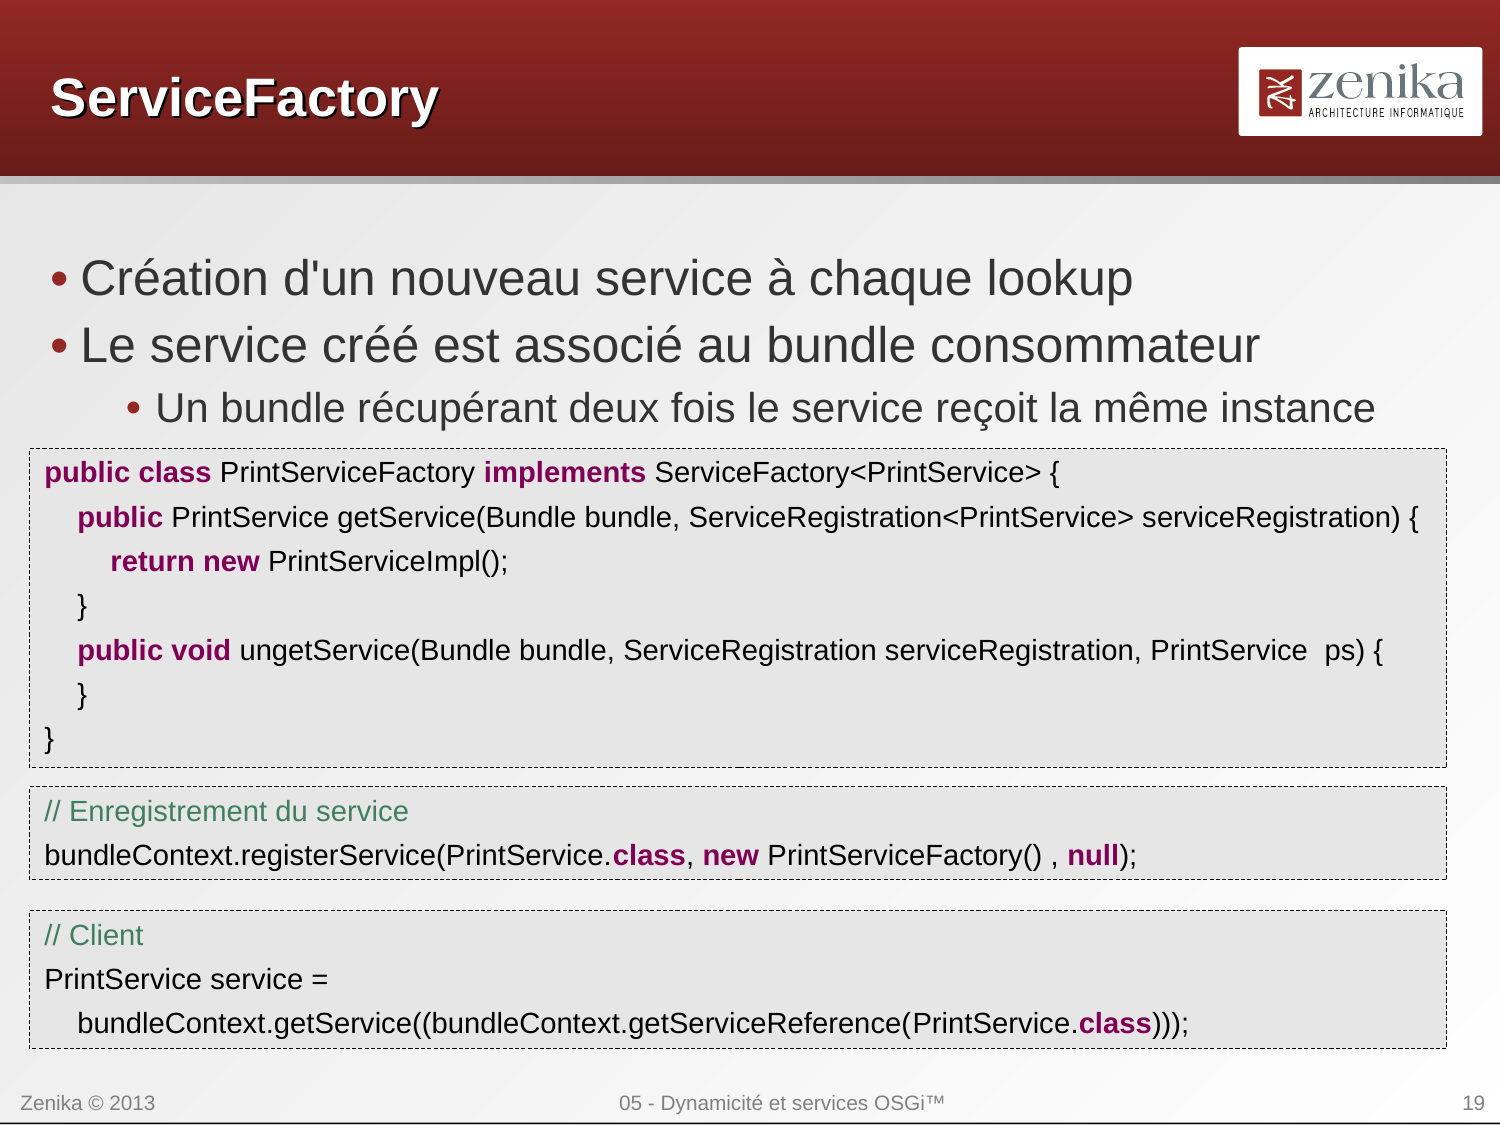

# ServiceFactory
Création d'un nouveau service à chaque lookup
Le service créé est associé au bundle consommateur
Un bundle récupérant deux fois le service reçoit la même instance
public class PrintServiceFactory implements ServiceFactory<PrintService> {
 public PrintService getService(Bundle bundle, ServiceRegistration<PrintService> serviceRegistration) {
 return new PrintServiceImpl();
 }
 public void ungetService(Bundle bundle, ServiceRegistration serviceRegistration, PrintService ps) {
 }
}
// Enregistrement du service
bundleContext.registerService(PrintService.class, new PrintServiceFactory() , null);
// Client
PrintService service =
 bundleContext.getService((bundleContext.getServiceReference(PrintService.class)));